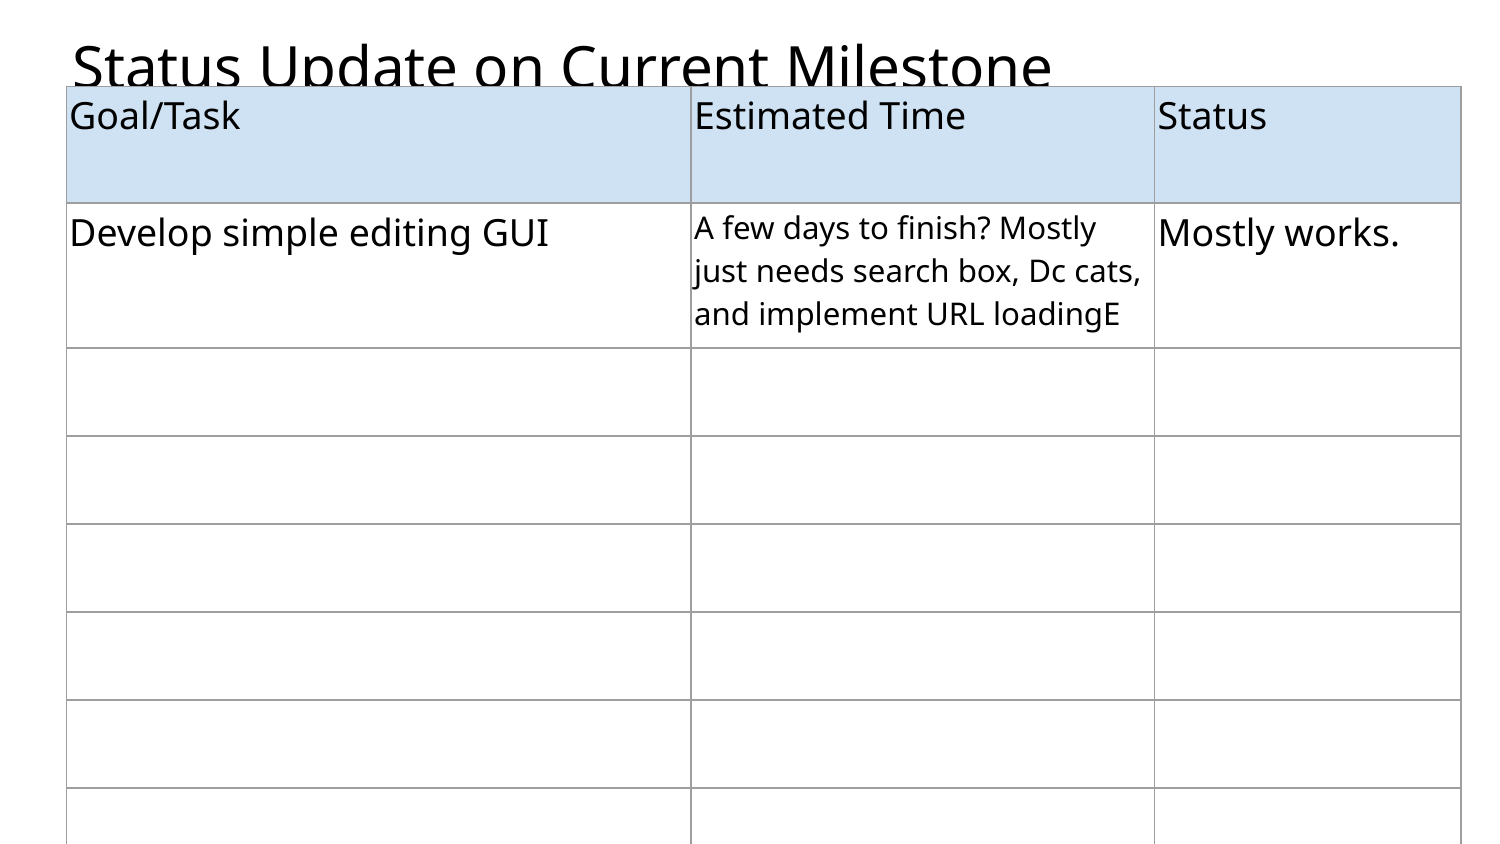

# Status Update on Current Milestone
| Goal/Task | Estimated Time | Status |
| --- | --- | --- |
| Develop simple editing GUI | A few days to finish? Mostly just needs search box, Dc cats, and implement URL loadingE | Mostly works. |
| | | |
| | | |
| | | |
| | | |
| | | |
| | | |
| | | |